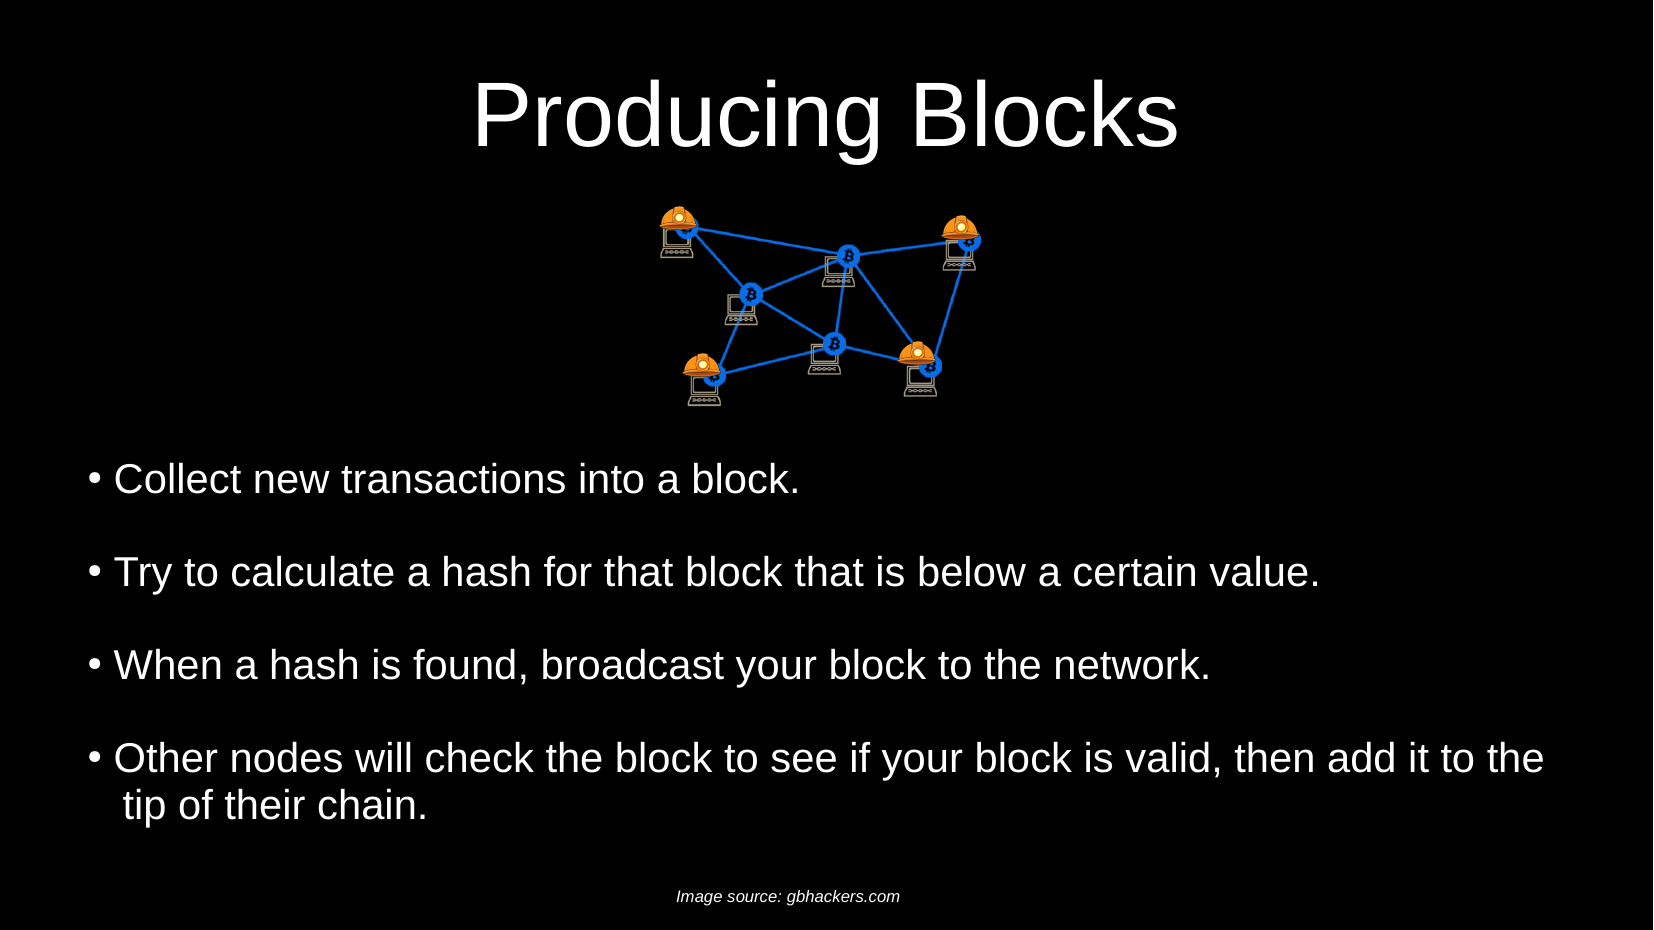

# Producing Blocks
 Collect new transactions into a block.
 Try to calculate a hash for that block that is below a certain value.
 When a hash is found, broadcast your block to the network.
 Other nodes will check the block to see if your block is valid, then add it to the tip of their chain.
Image source: gbhackers.com